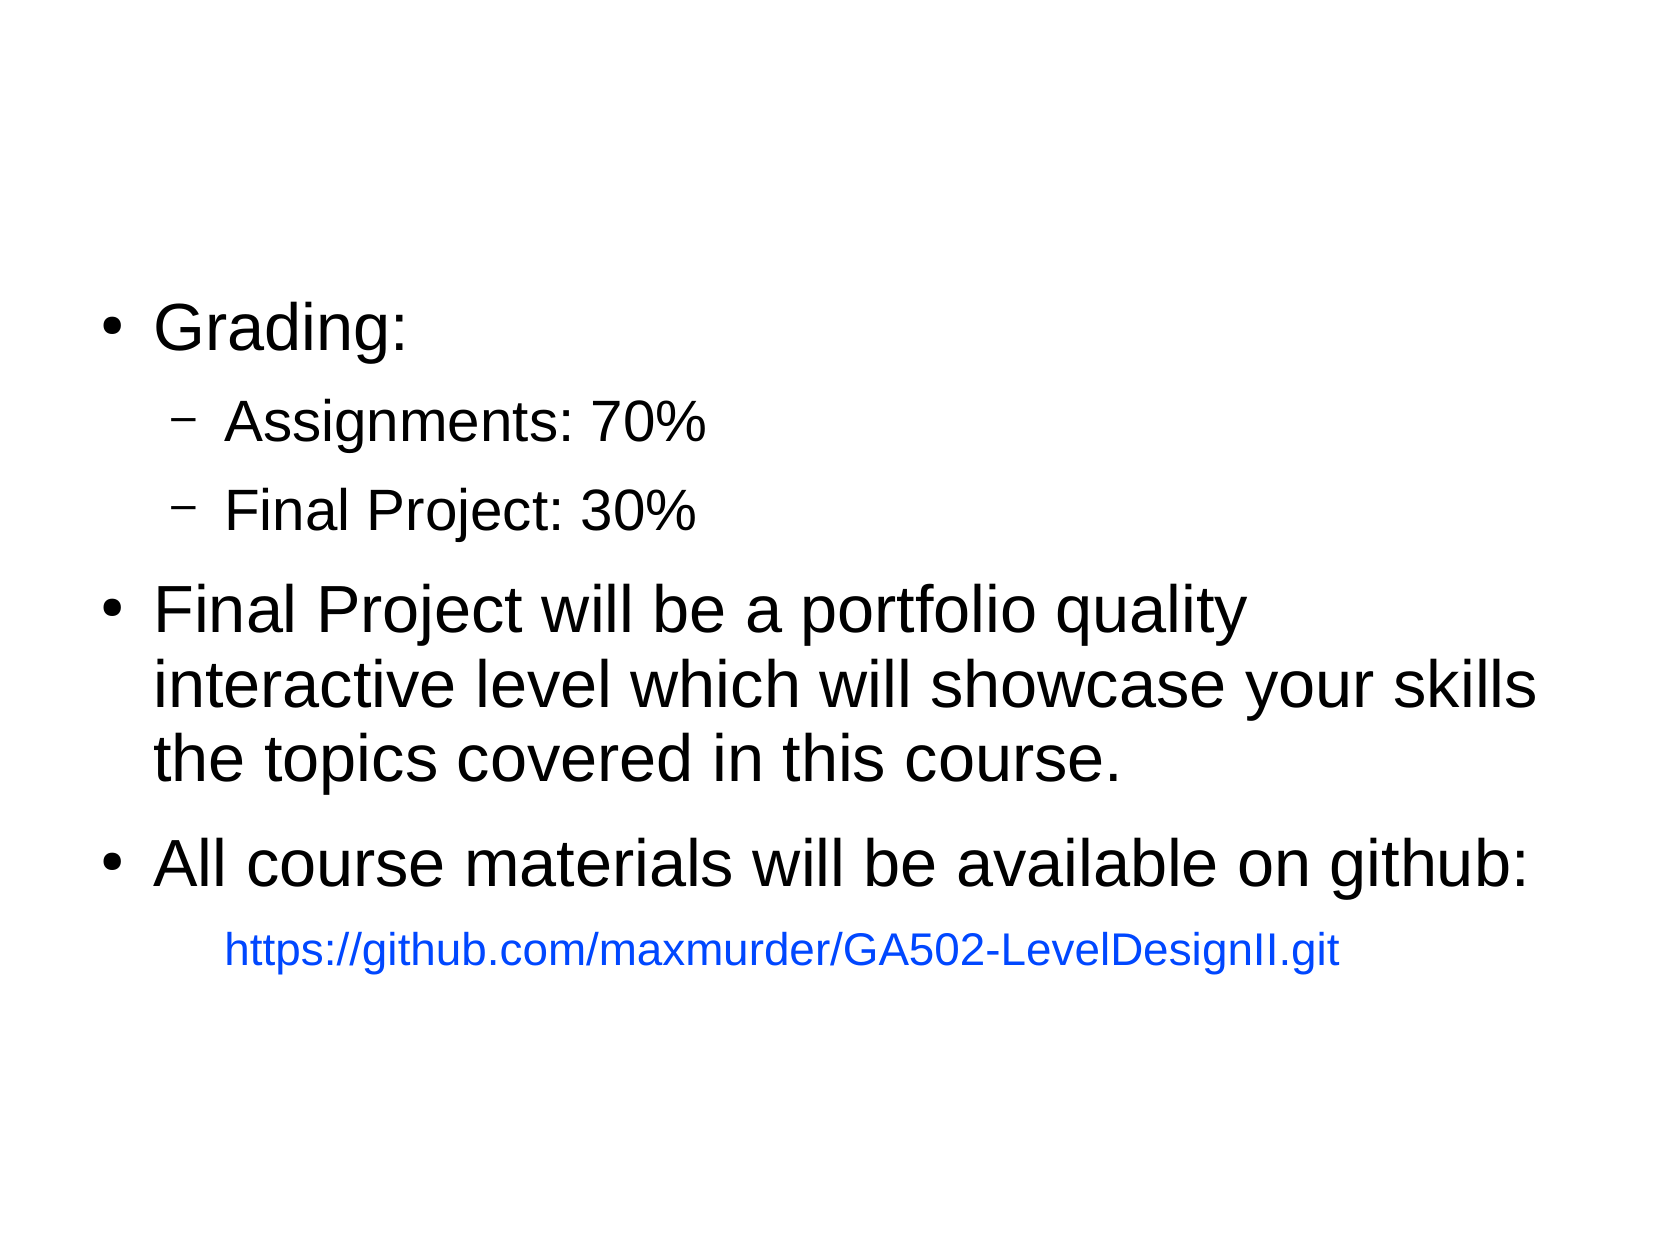

# Grading:
Assignments: 70%
Final Project: 30%
Final Project will be a portfolio quality interactive level which will showcase your skills the topics covered in this course.
All course materials will be available on github:
https://github.com/maxmurder/GA502-LevelDesignII.git